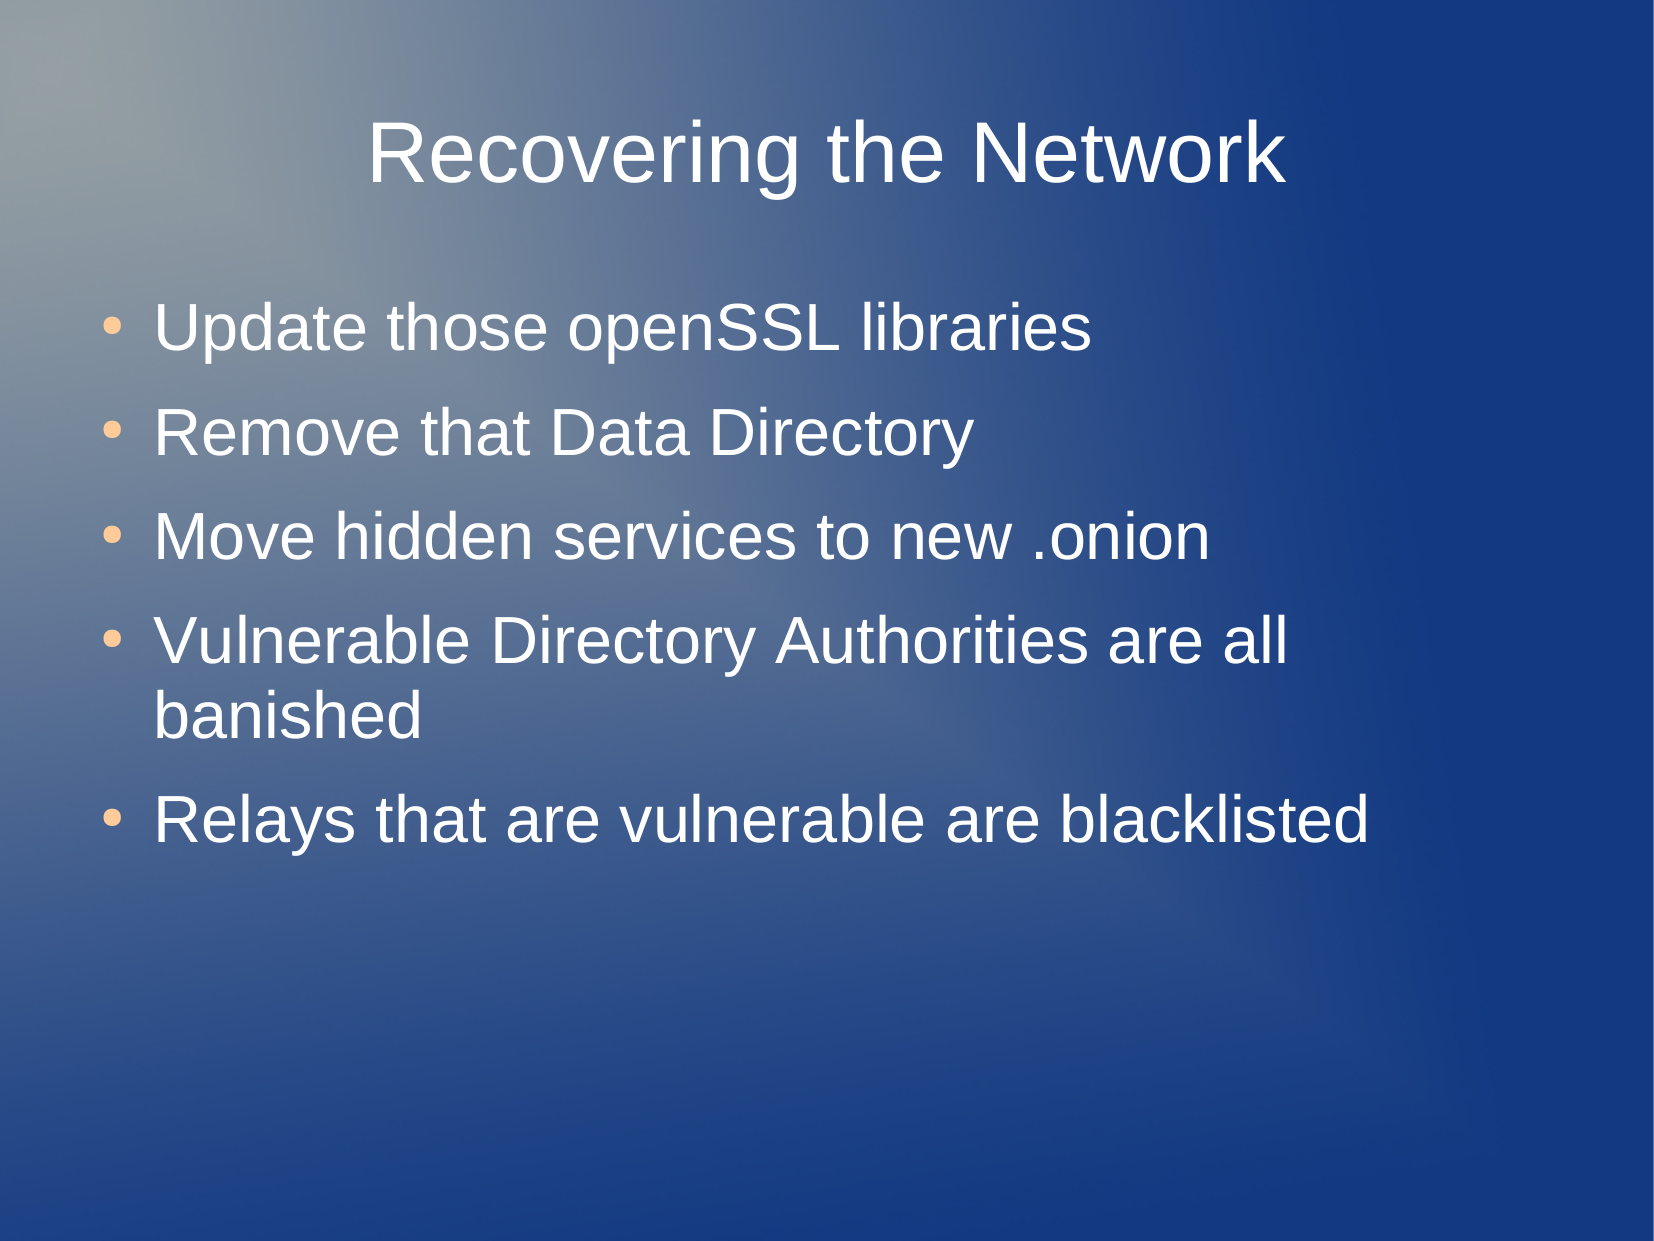

# Recovering the Network
Update those openSSL libraries
Remove that Data Directory
Move hidden services to new .onion
Vulnerable Directory Authorities are all banished
Relays that are vulnerable are blacklisted